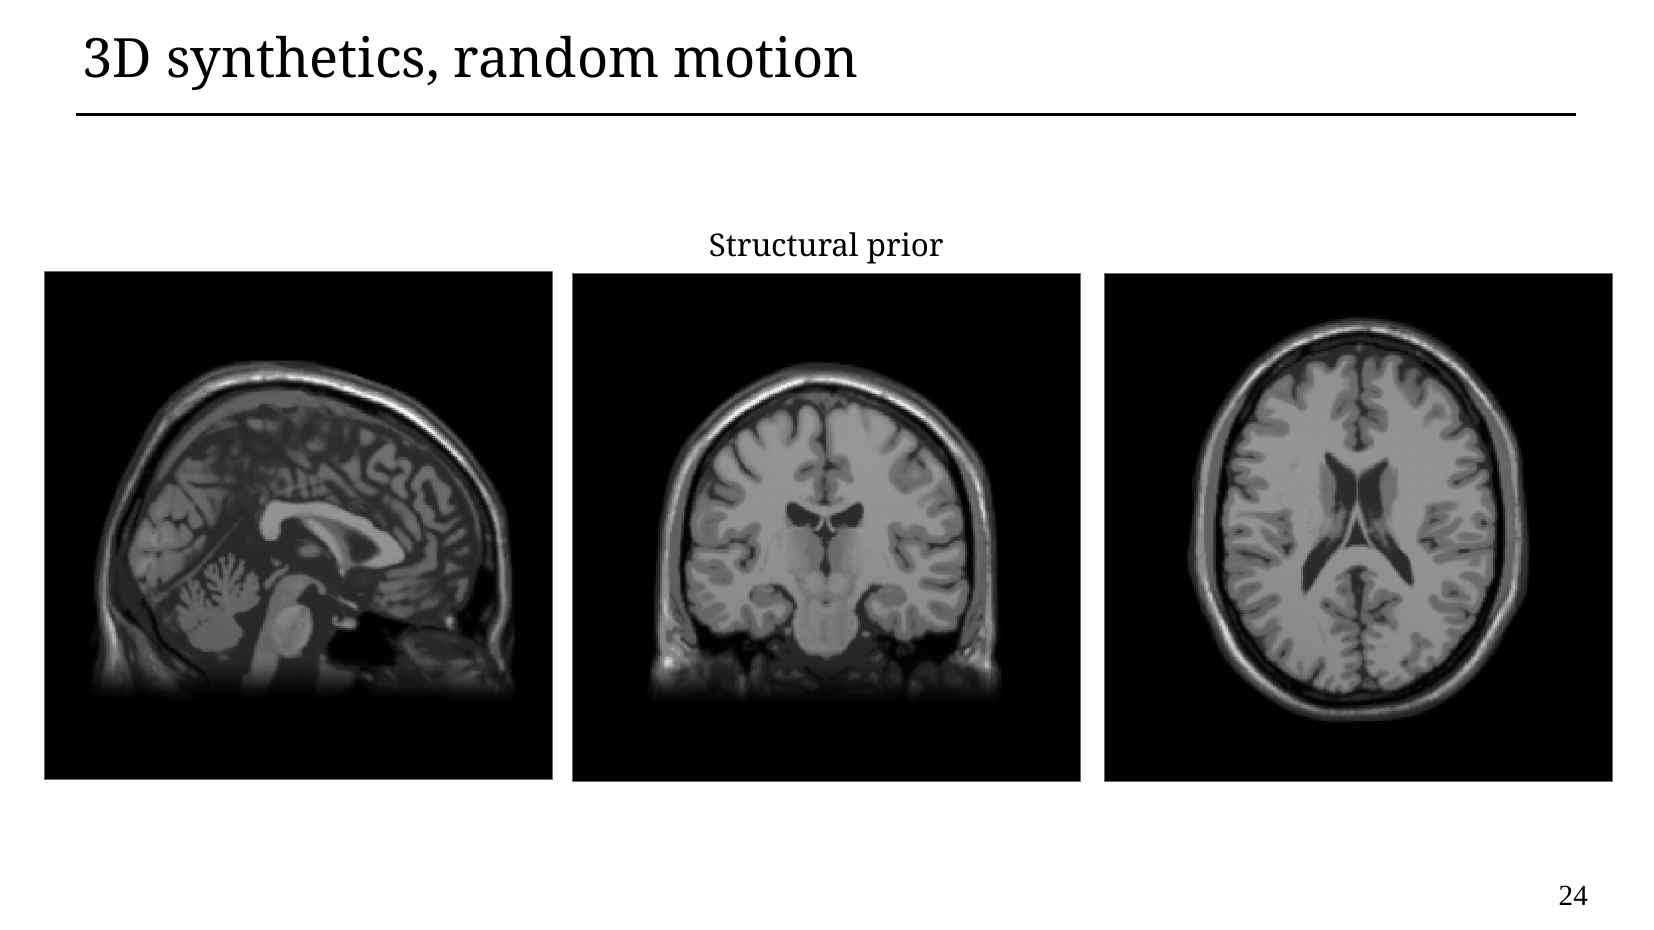

# 3D synthetics, random motion
Structural prior